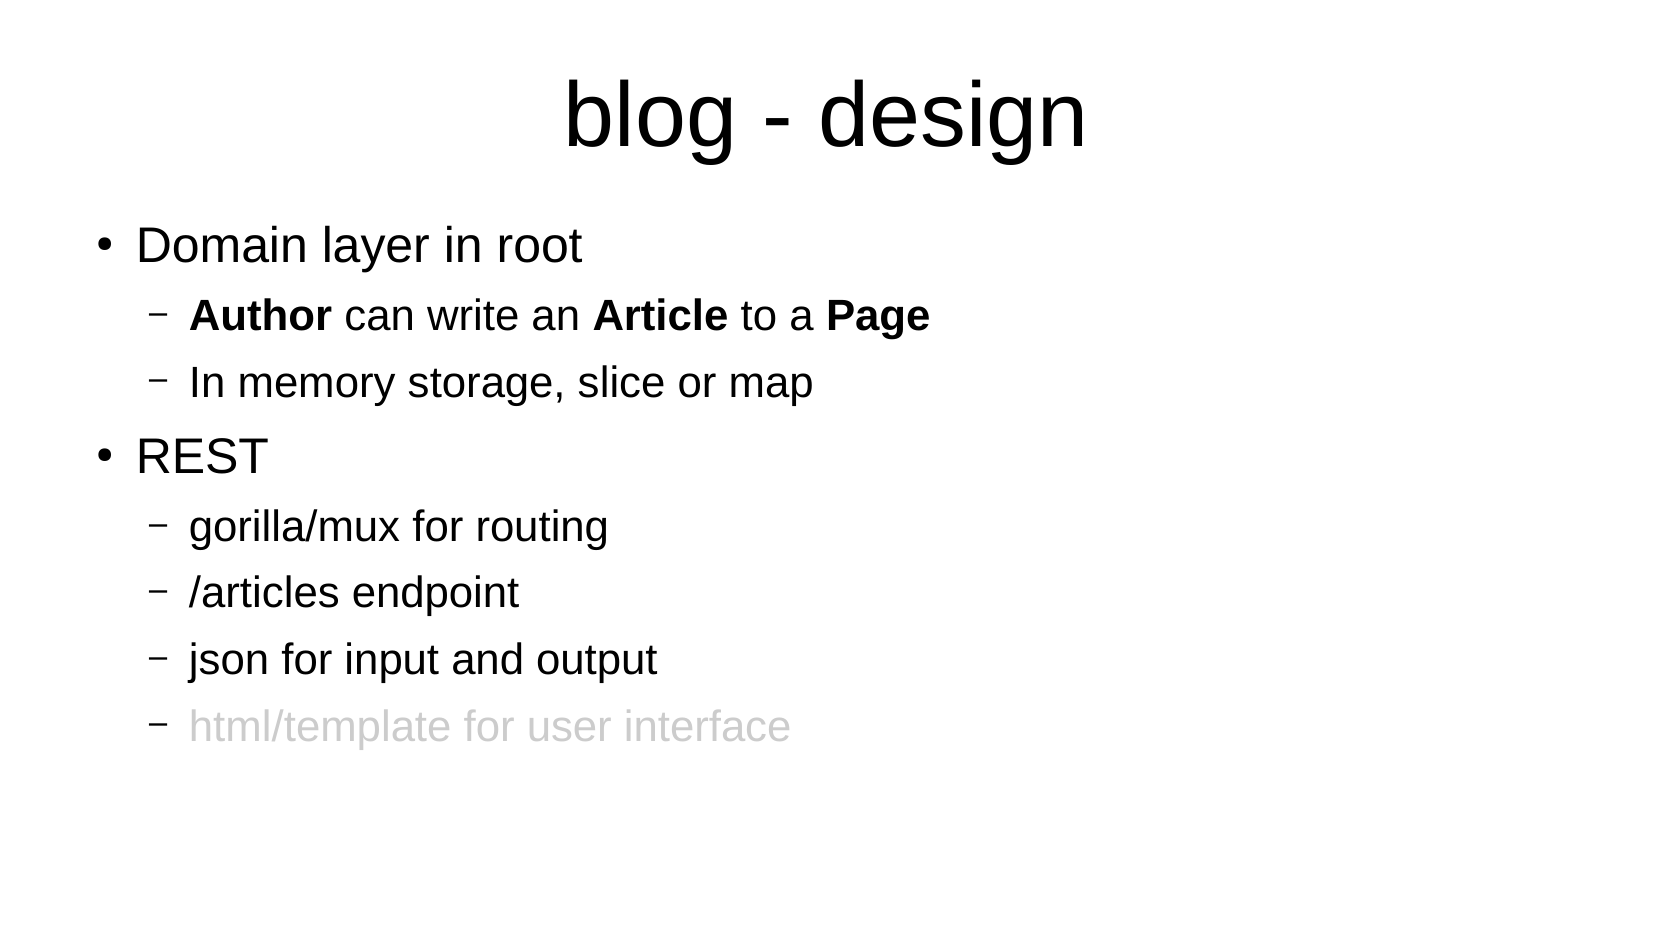

# blog - design
Domain layer in root
Author can write an Article to a Page
In memory storage, slice or map
REST
gorilla/mux for routing
/articles endpoint
json for input and output
html/template for user interface